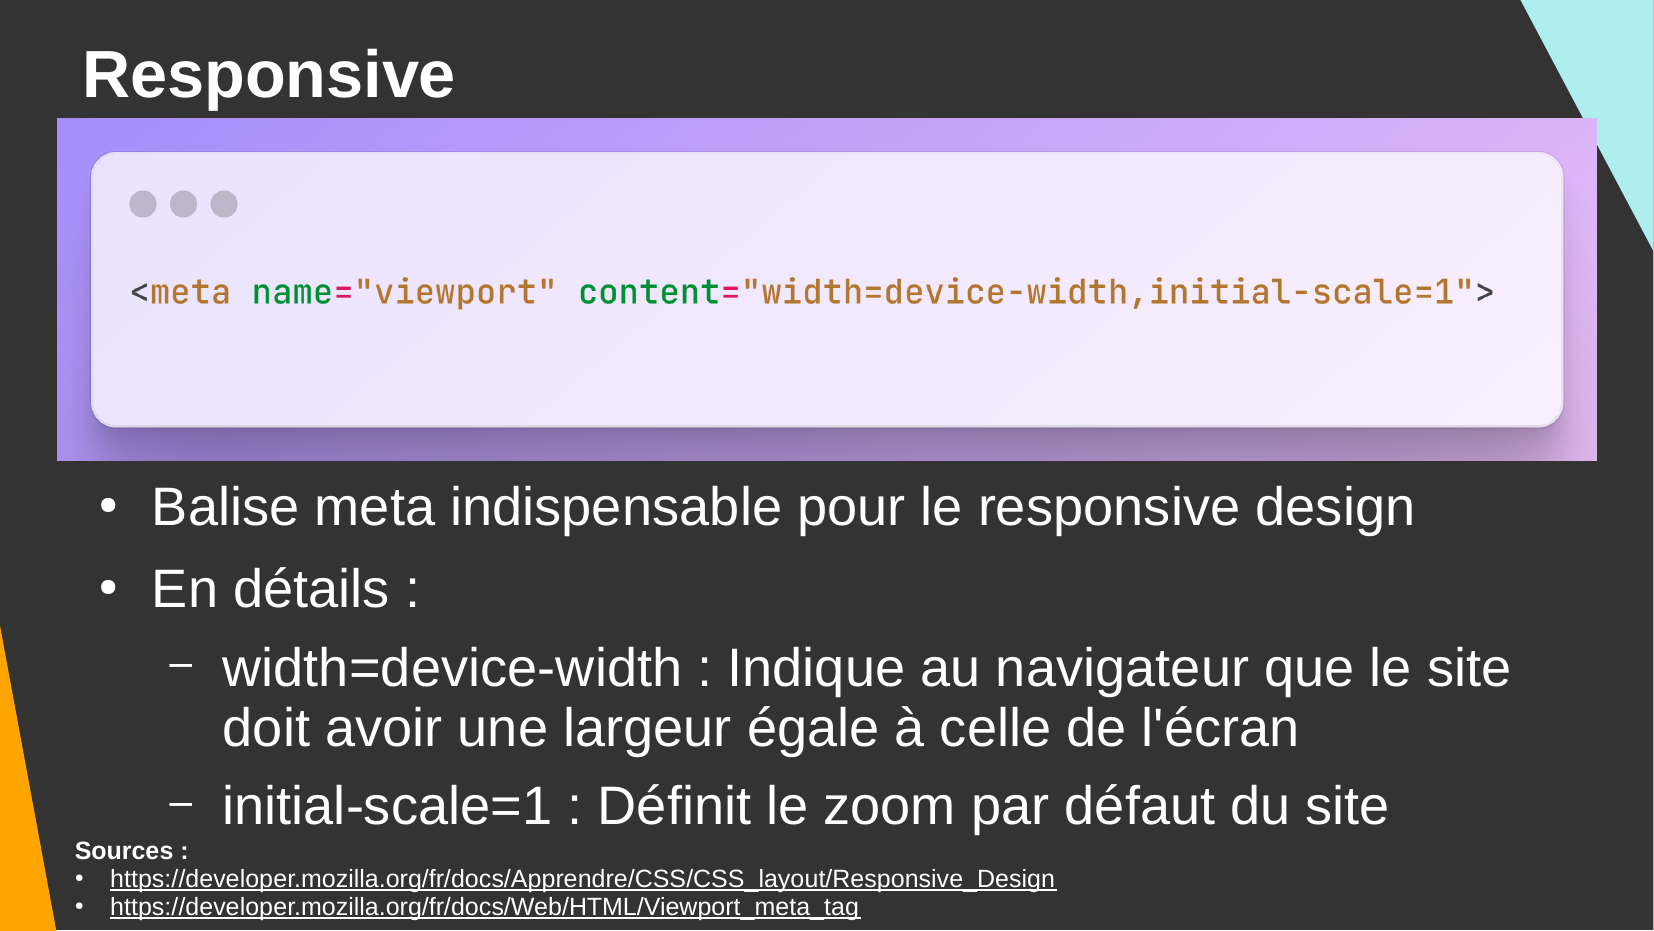

# Responsive
Balise meta indispensable pour le responsive design
En détails :
width=device-width : Indique au navigateur que le site doit avoir une largeur égale à celle de l'écran
initial-scale=1 : Définit le zoom par défaut du site
Sources :
https://developer.mozilla.org/fr/docs/Apprendre/CSS/CSS_layout/Responsive_Design
https://developer.mozilla.org/fr/docs/Web/HTML/Viewport_meta_tag